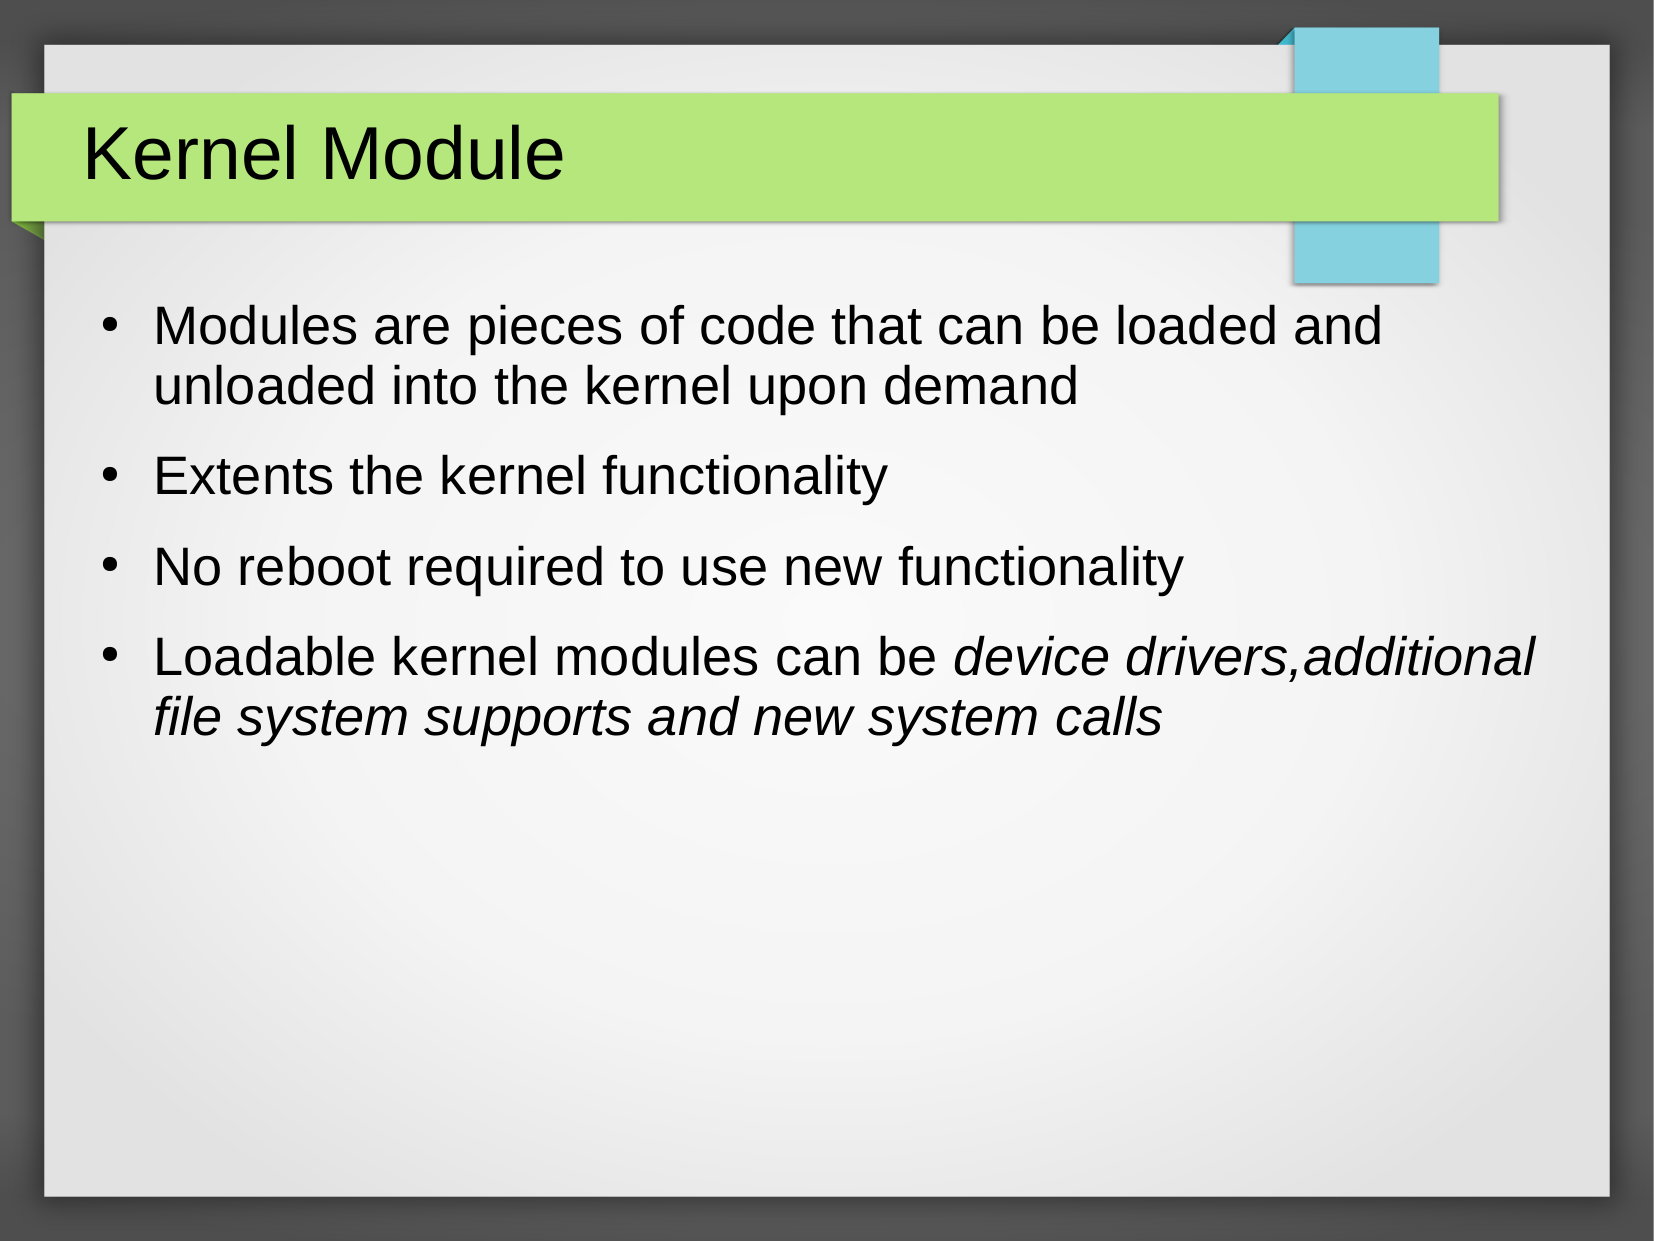

# Kernel Module
Modules are pieces of code that can be loaded and unloaded into the kernel upon demand
Extents the kernel functionality
No reboot required to use new functionality
Loadable kernel modules can be device drivers,additional file system supports and new system calls